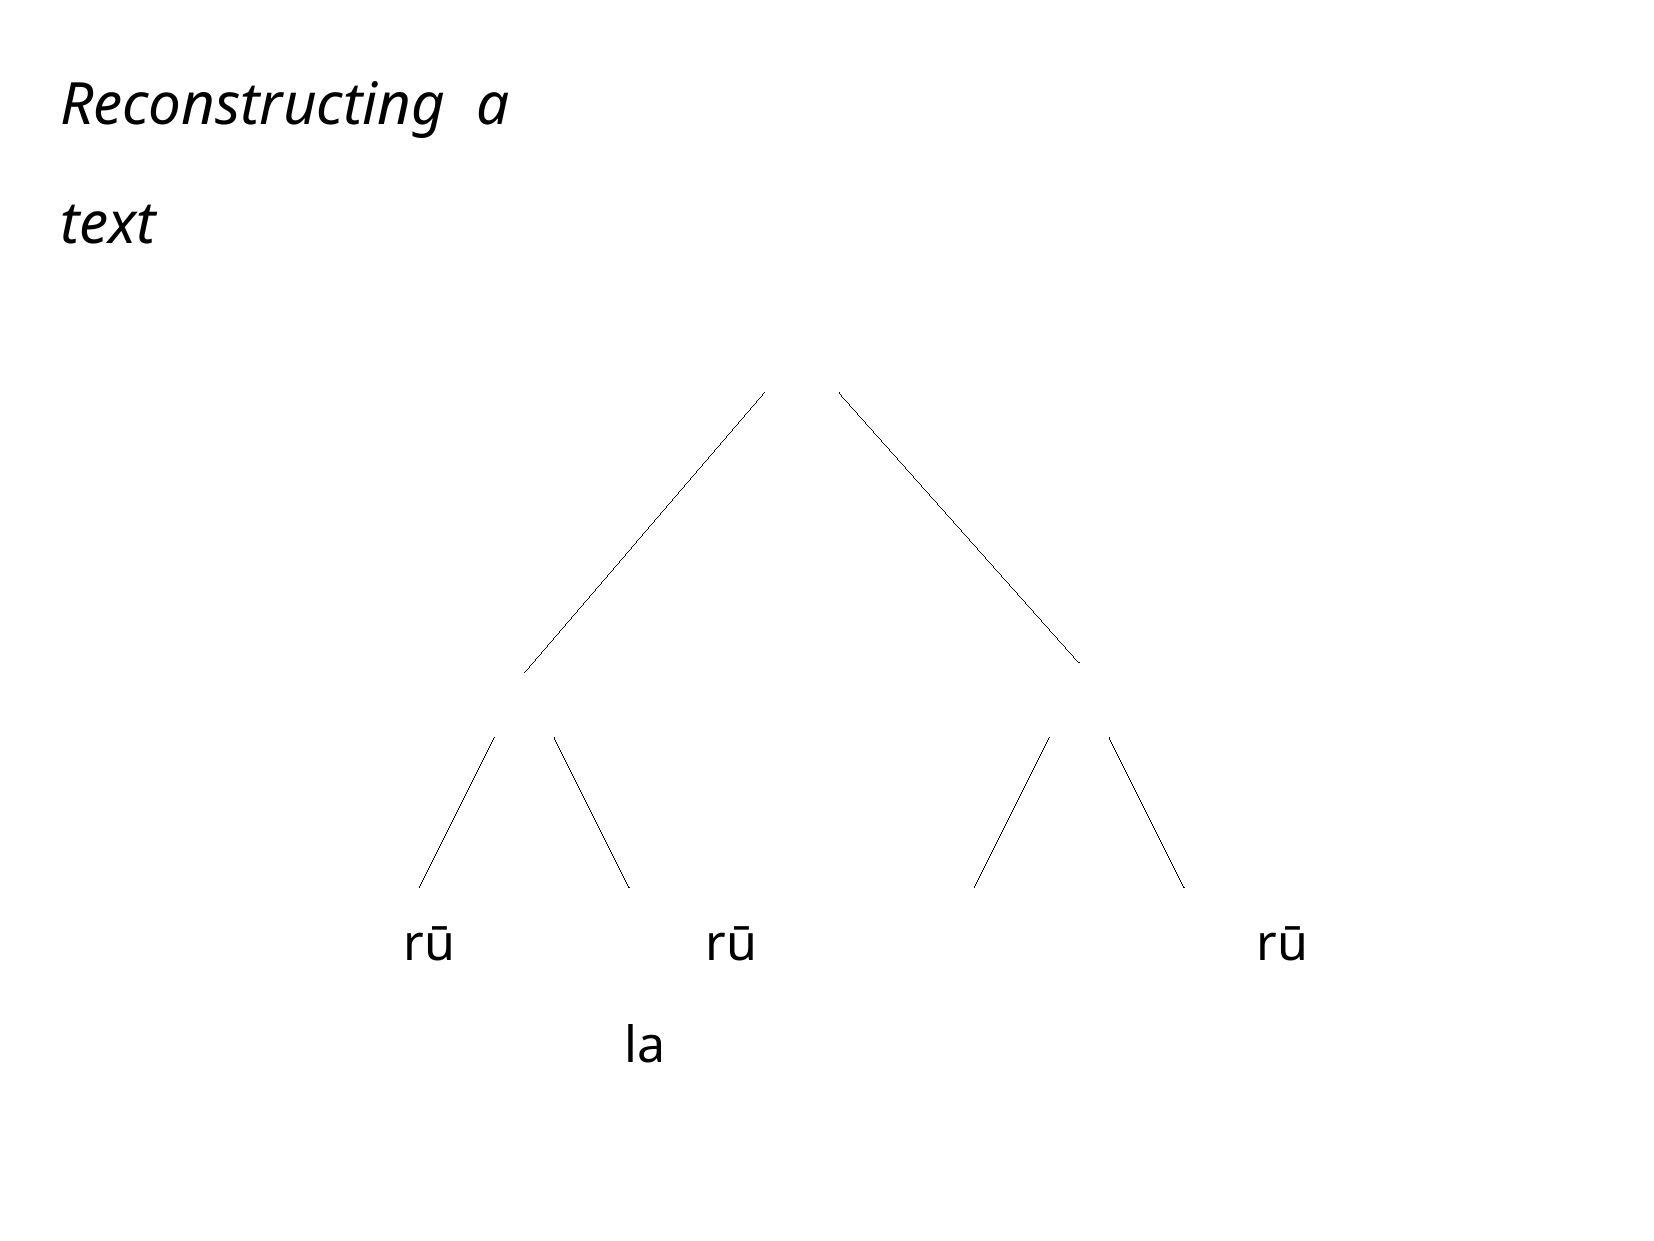

Reconstructing a text
rū rū rū la